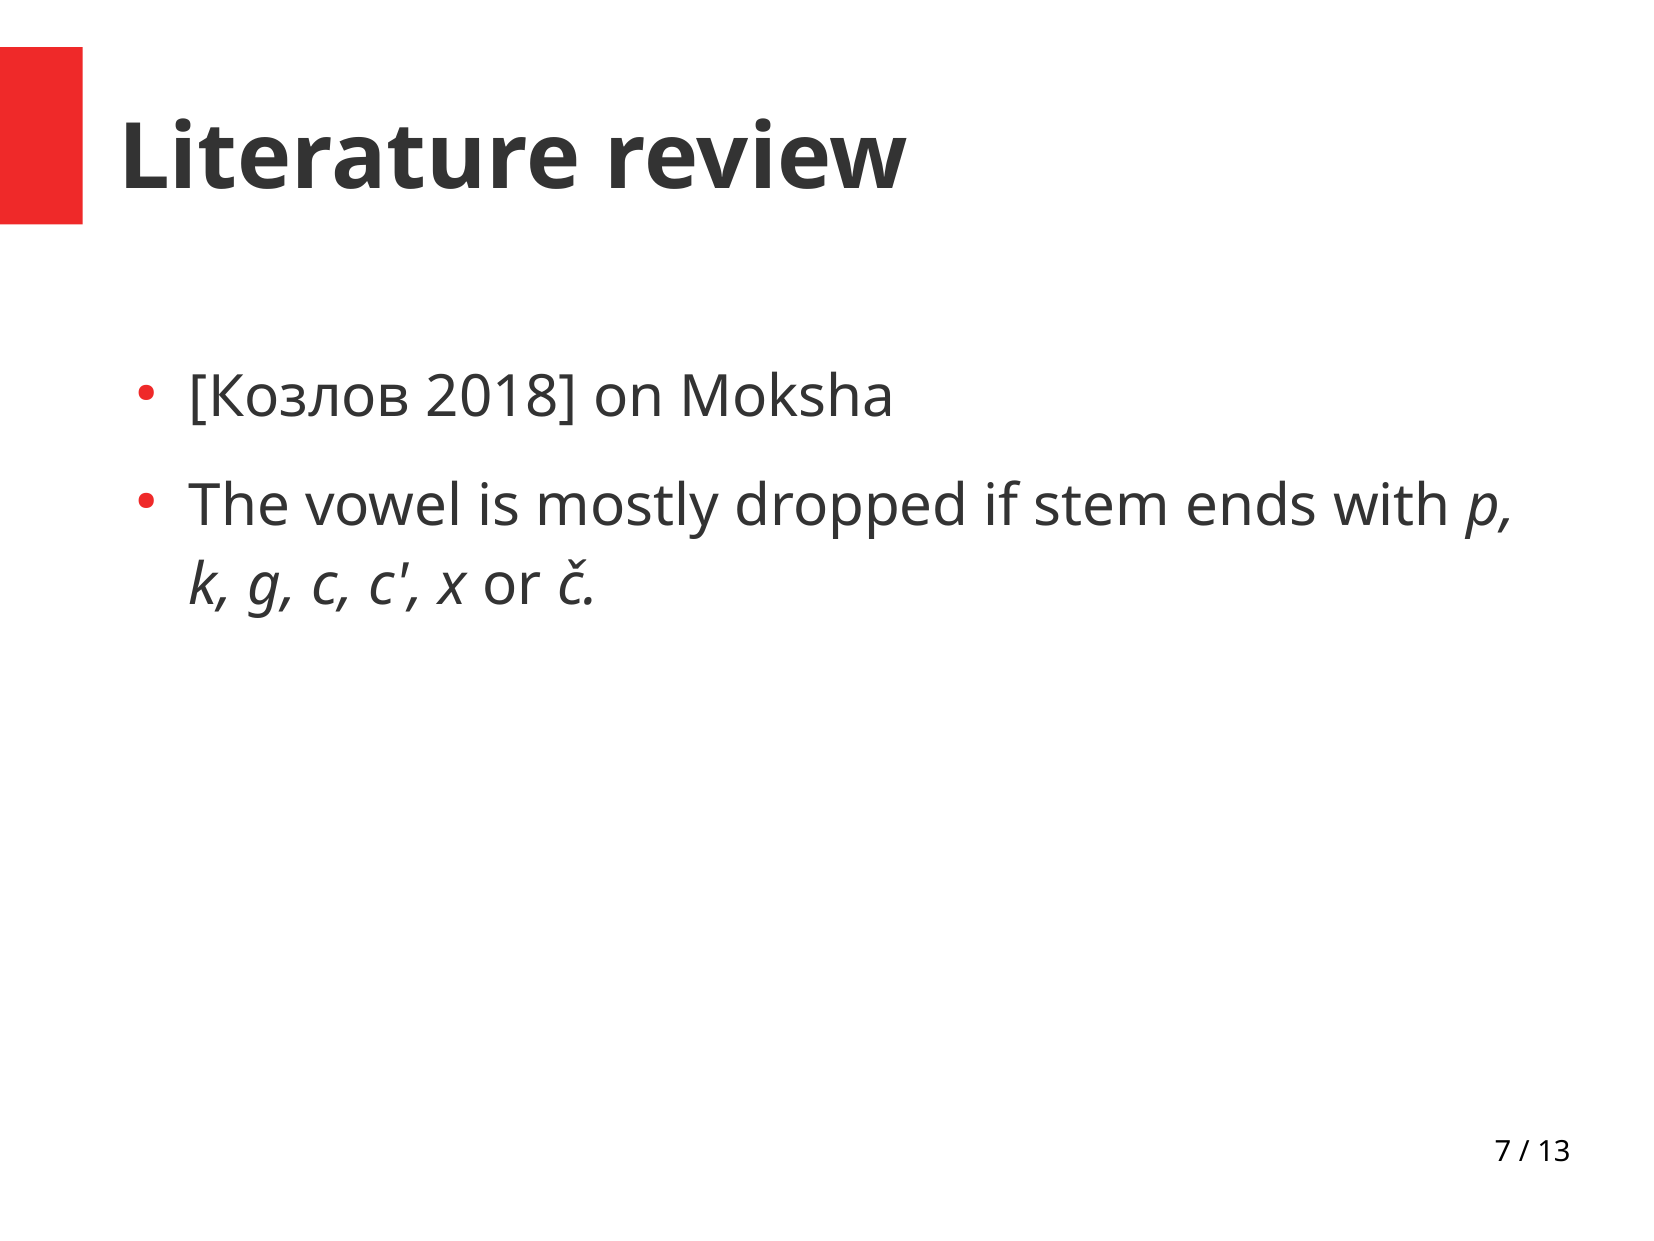

# Literature review
[Козлов 2018] on Moksha
The vowel is mostly dropped if stem ends with p, k, g, c, c', x or č.
7